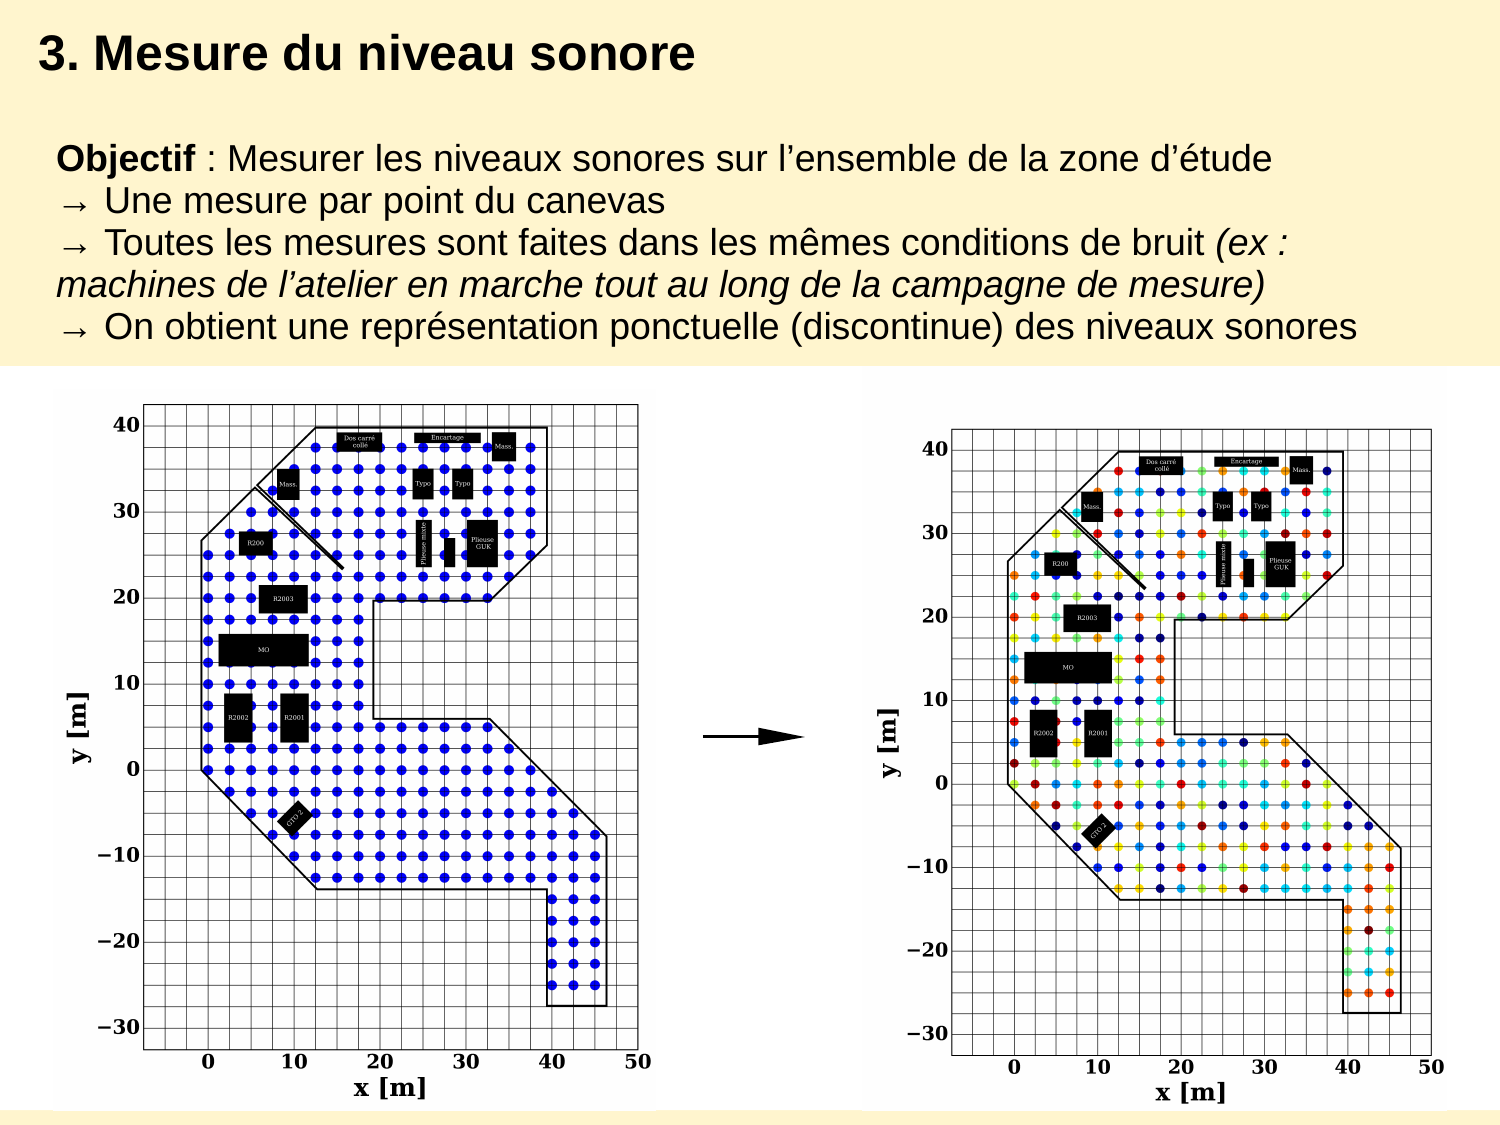

3. Mesure du niveau sonore
Objectif : Mesurer les niveaux sonores sur l’ensemble de la zone d’étude
→ Une mesure par point du canevas
→ Toutes les mesures sont faites dans les mêmes conditions de bruit (ex : machines de l’atelier en marche tout au long de la campagne de mesure)
→ On obtient une représentation ponctuelle (discontinue) des niveaux sonores